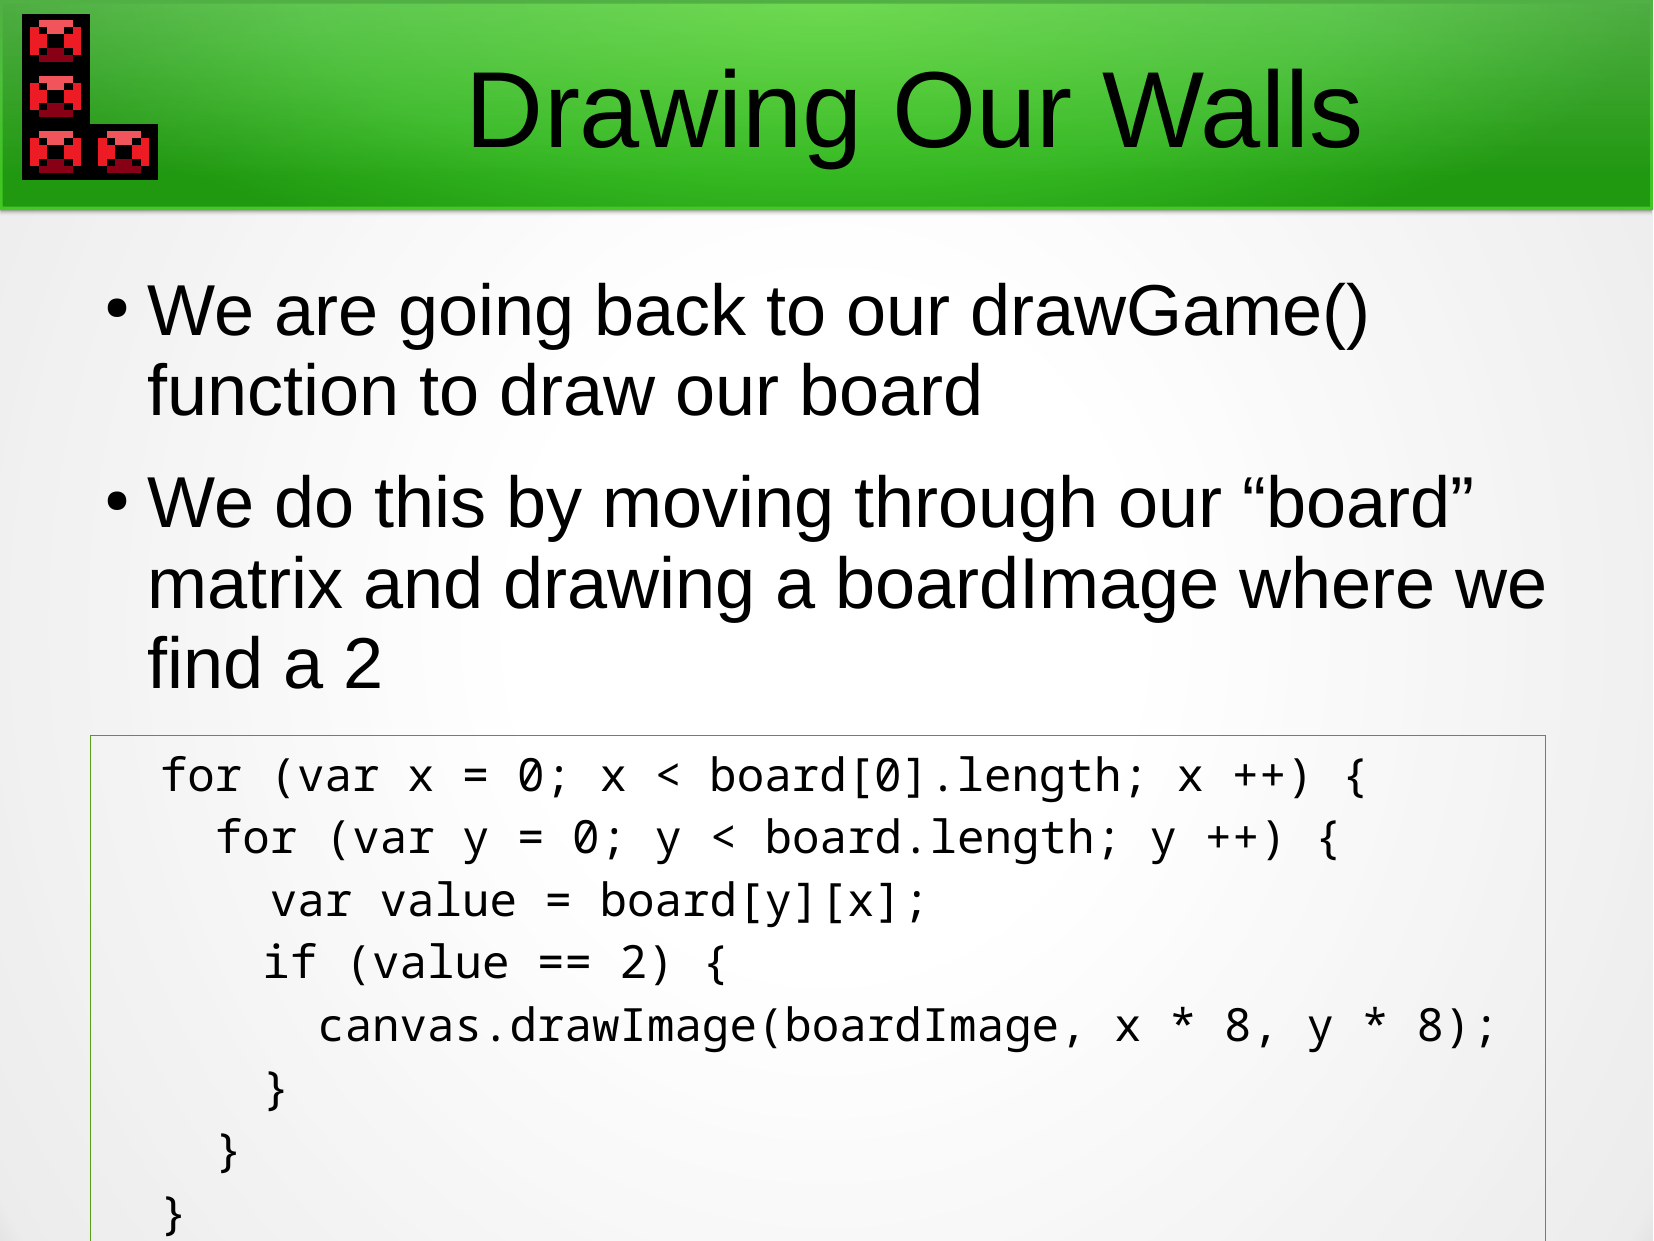

# Drawing Our Walls
We are going back to our drawGame() function to draw our board
We do this by moving through our “board” matrix and drawing a boardImage where we find a 2
 for (var x = 0; x < board[0].length; x ++) {
 for (var y = 0; y < board.length; y ++) {
 var value = board[y][x];
	 if (value == 2) {
	 canvas.drawImage(boardImage, x * 8, y * 8);
	 }
 }
 }